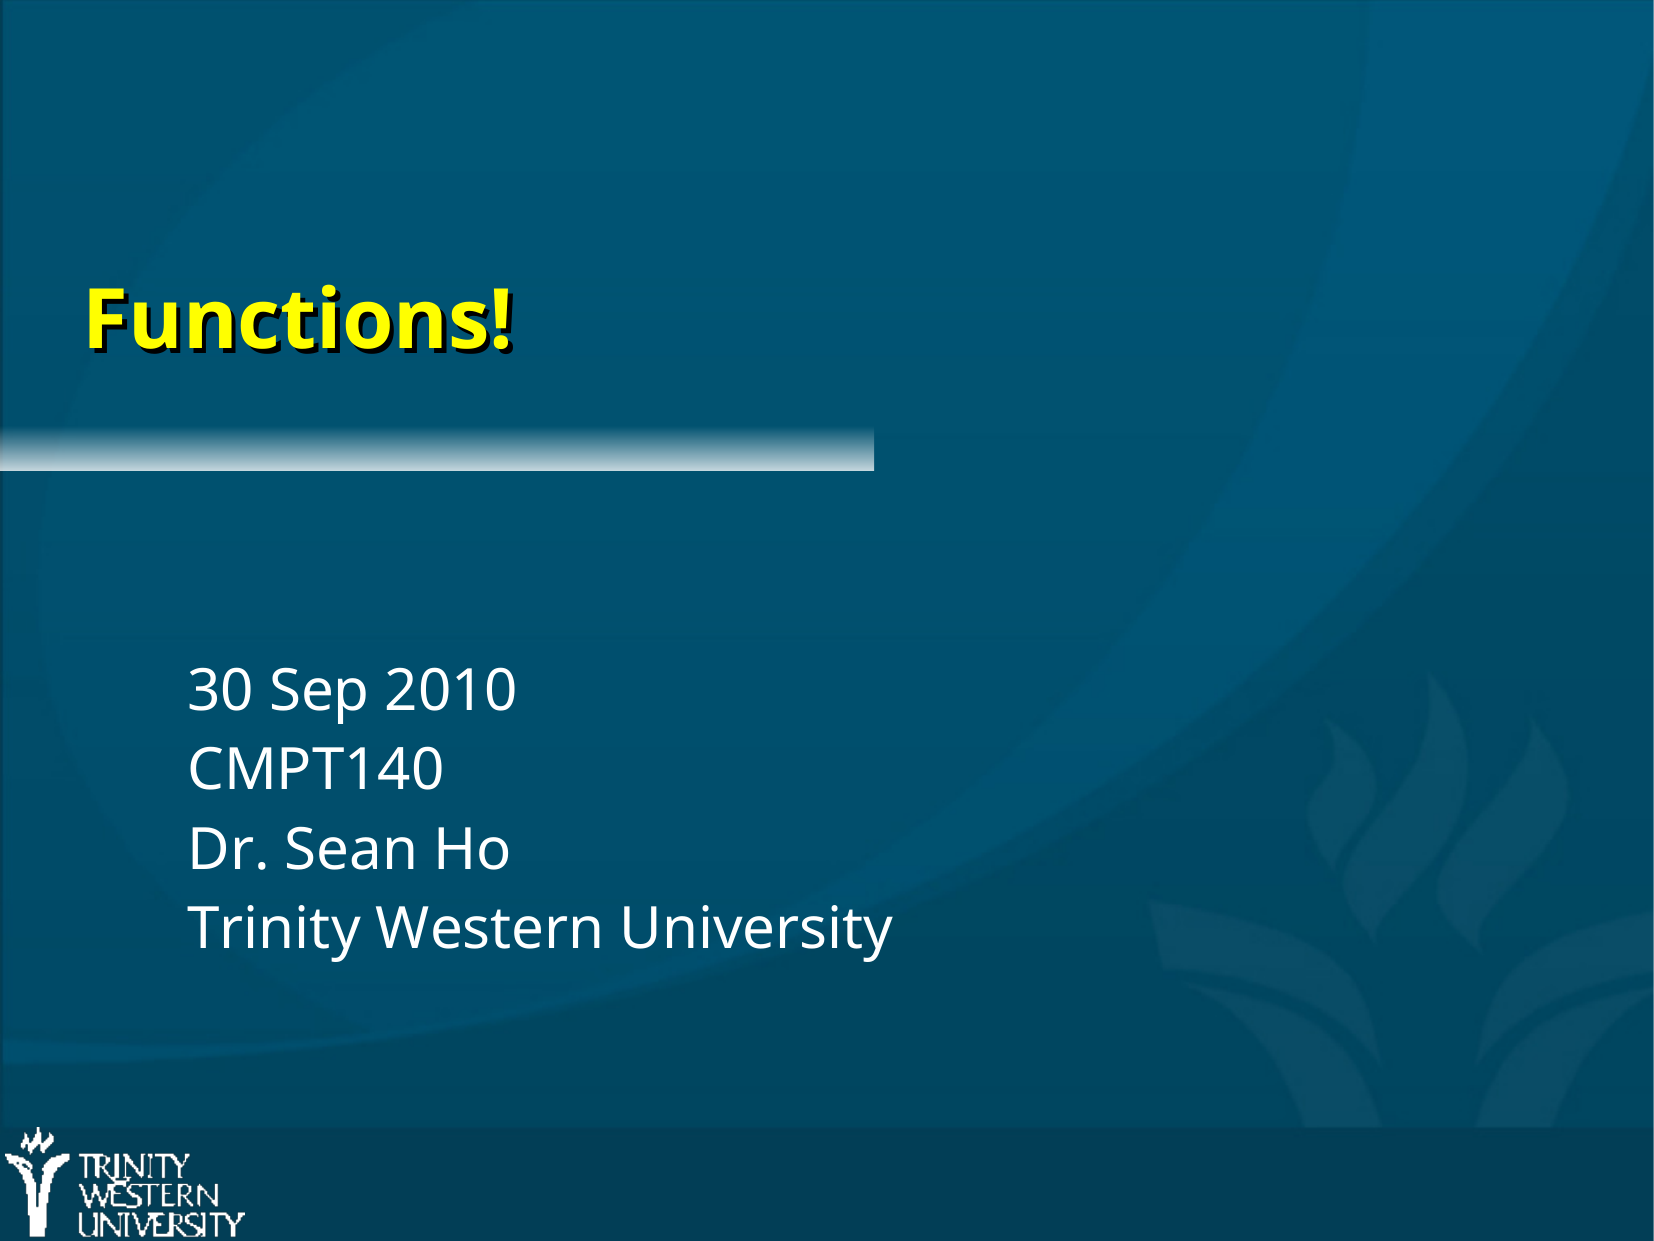

# Functions!
30 Sep 2010
CMPT140
Dr. Sean Ho
Trinity Western University